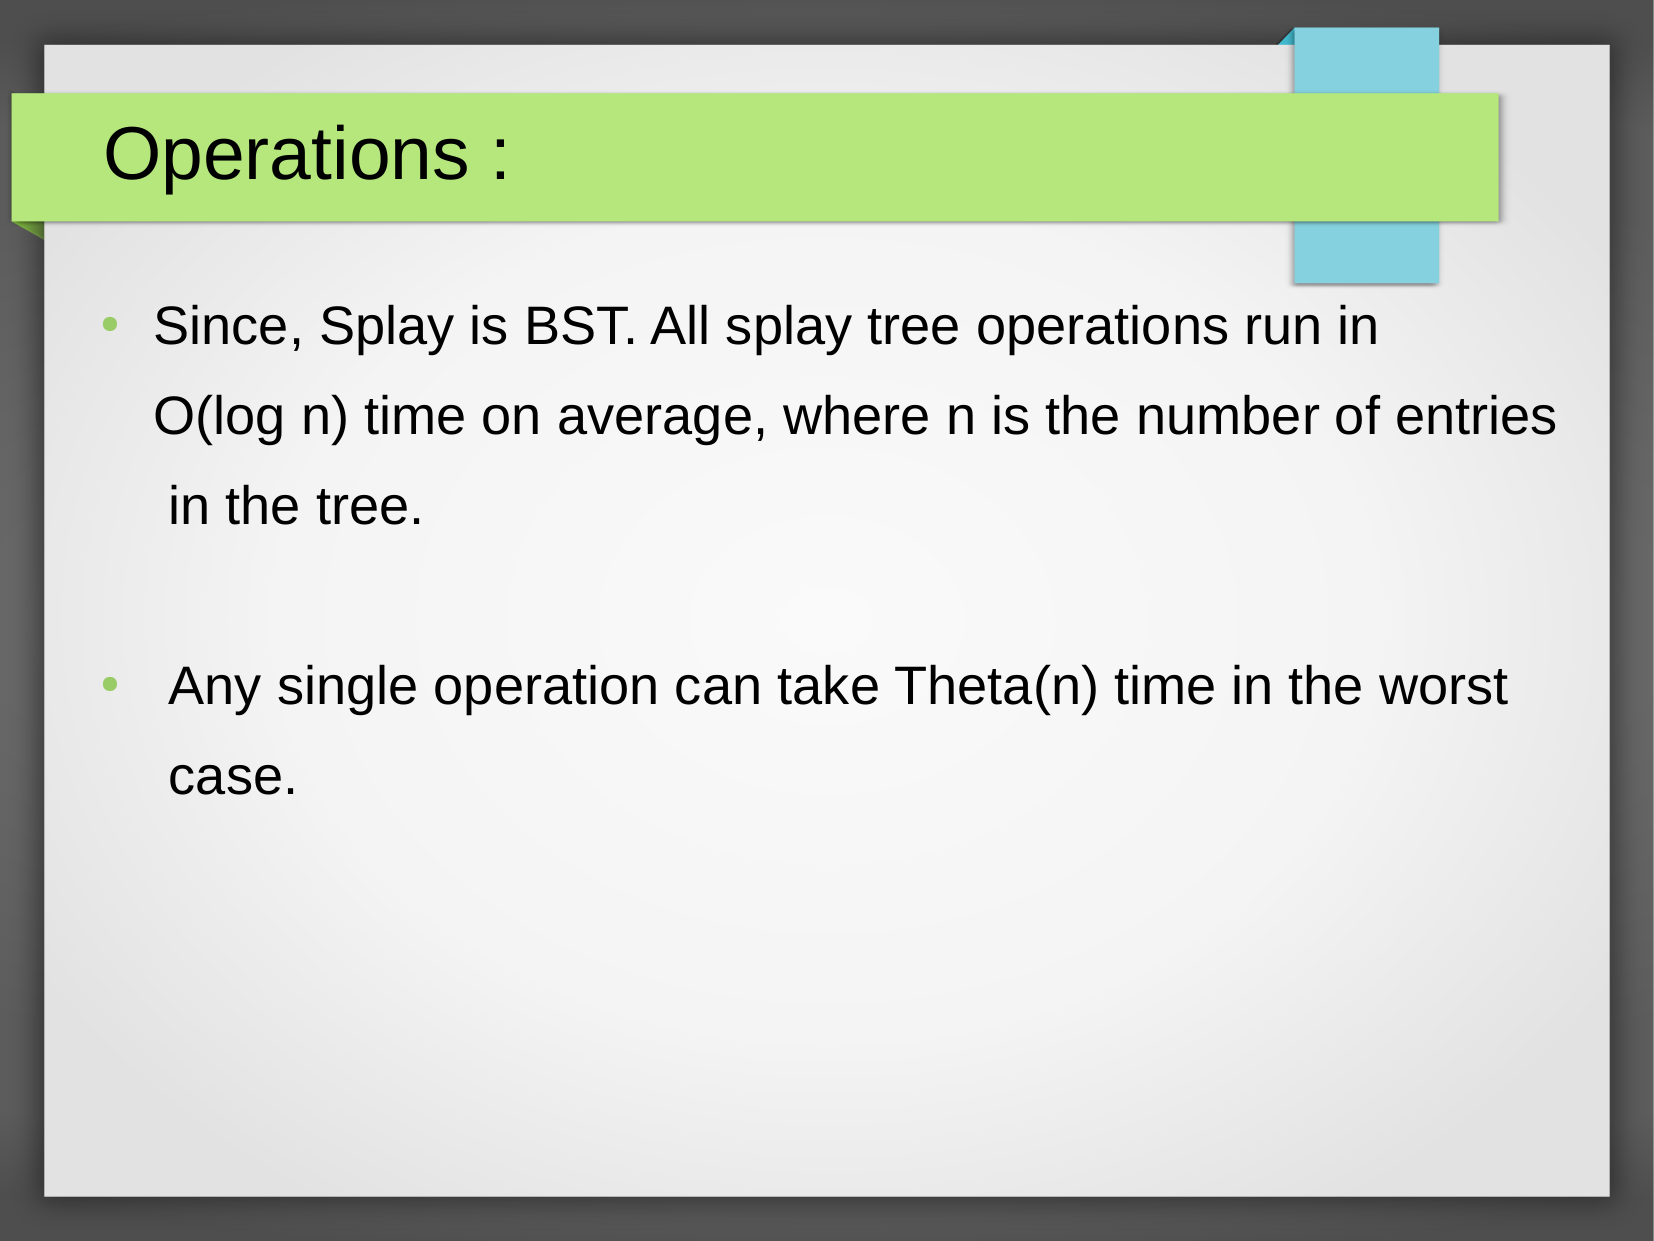

# Operations :
Since, Splay is BST. All splay tree operations run in
O(log n) time on average, where n is the number of entries
 in the tree.
 Any single operation can take Theta(n) time in the worst
 case.